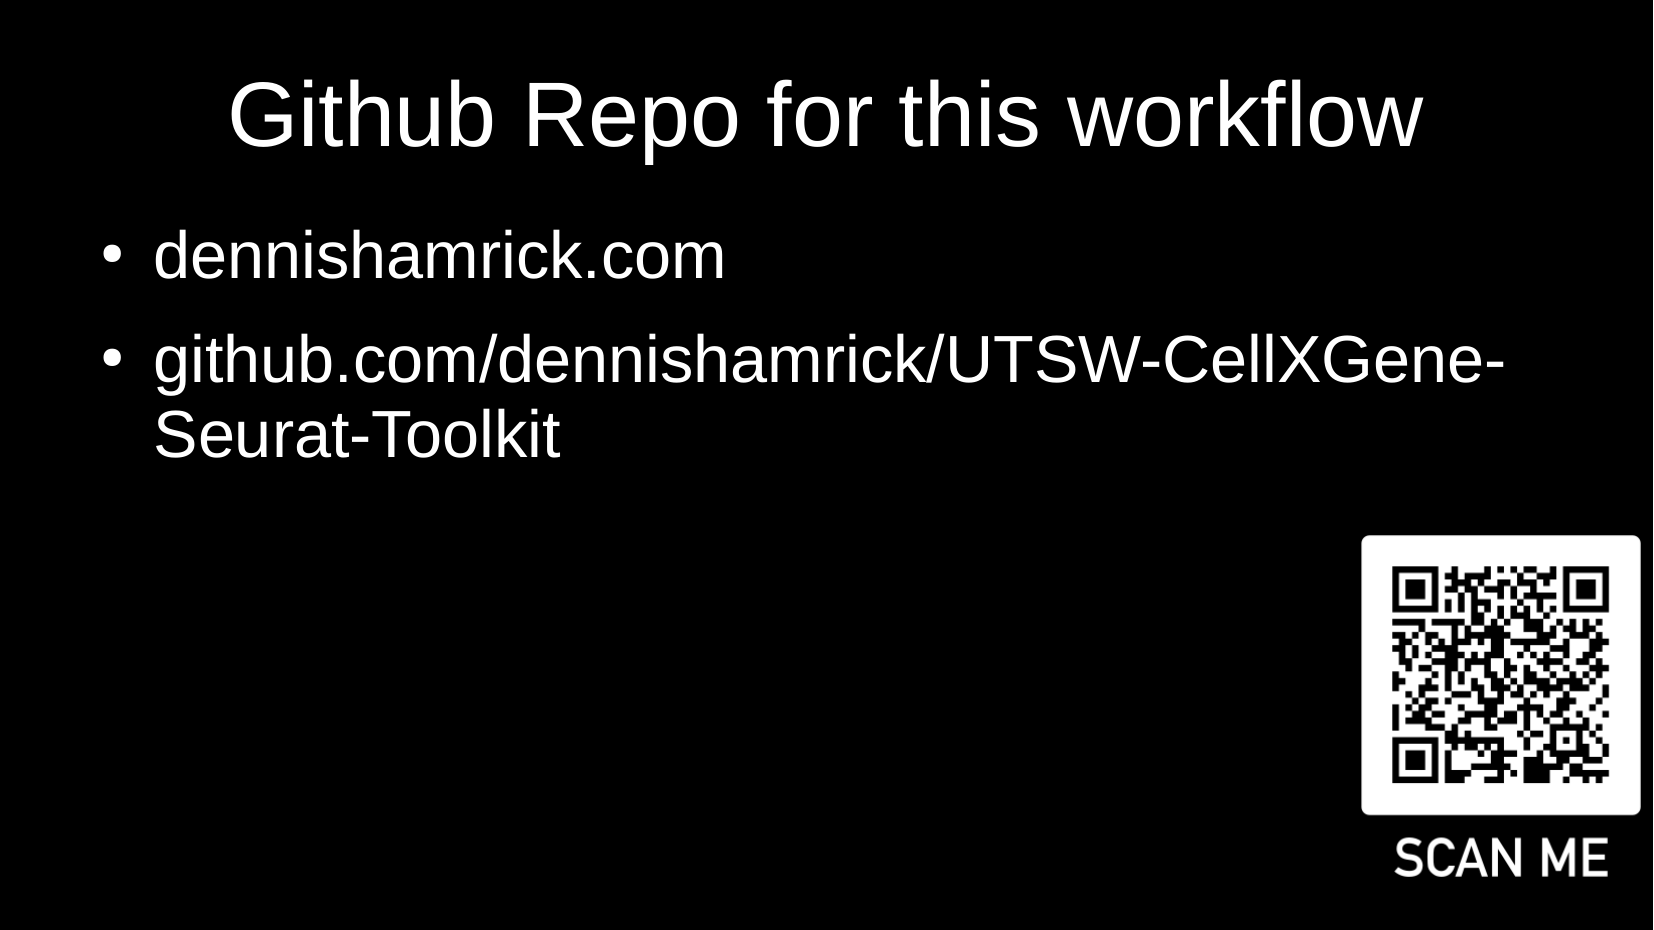

# Github Repo for this workflow
dennishamrick.com
github.com/dennishamrick/UTSW-CellXGene-Seurat-Toolkit